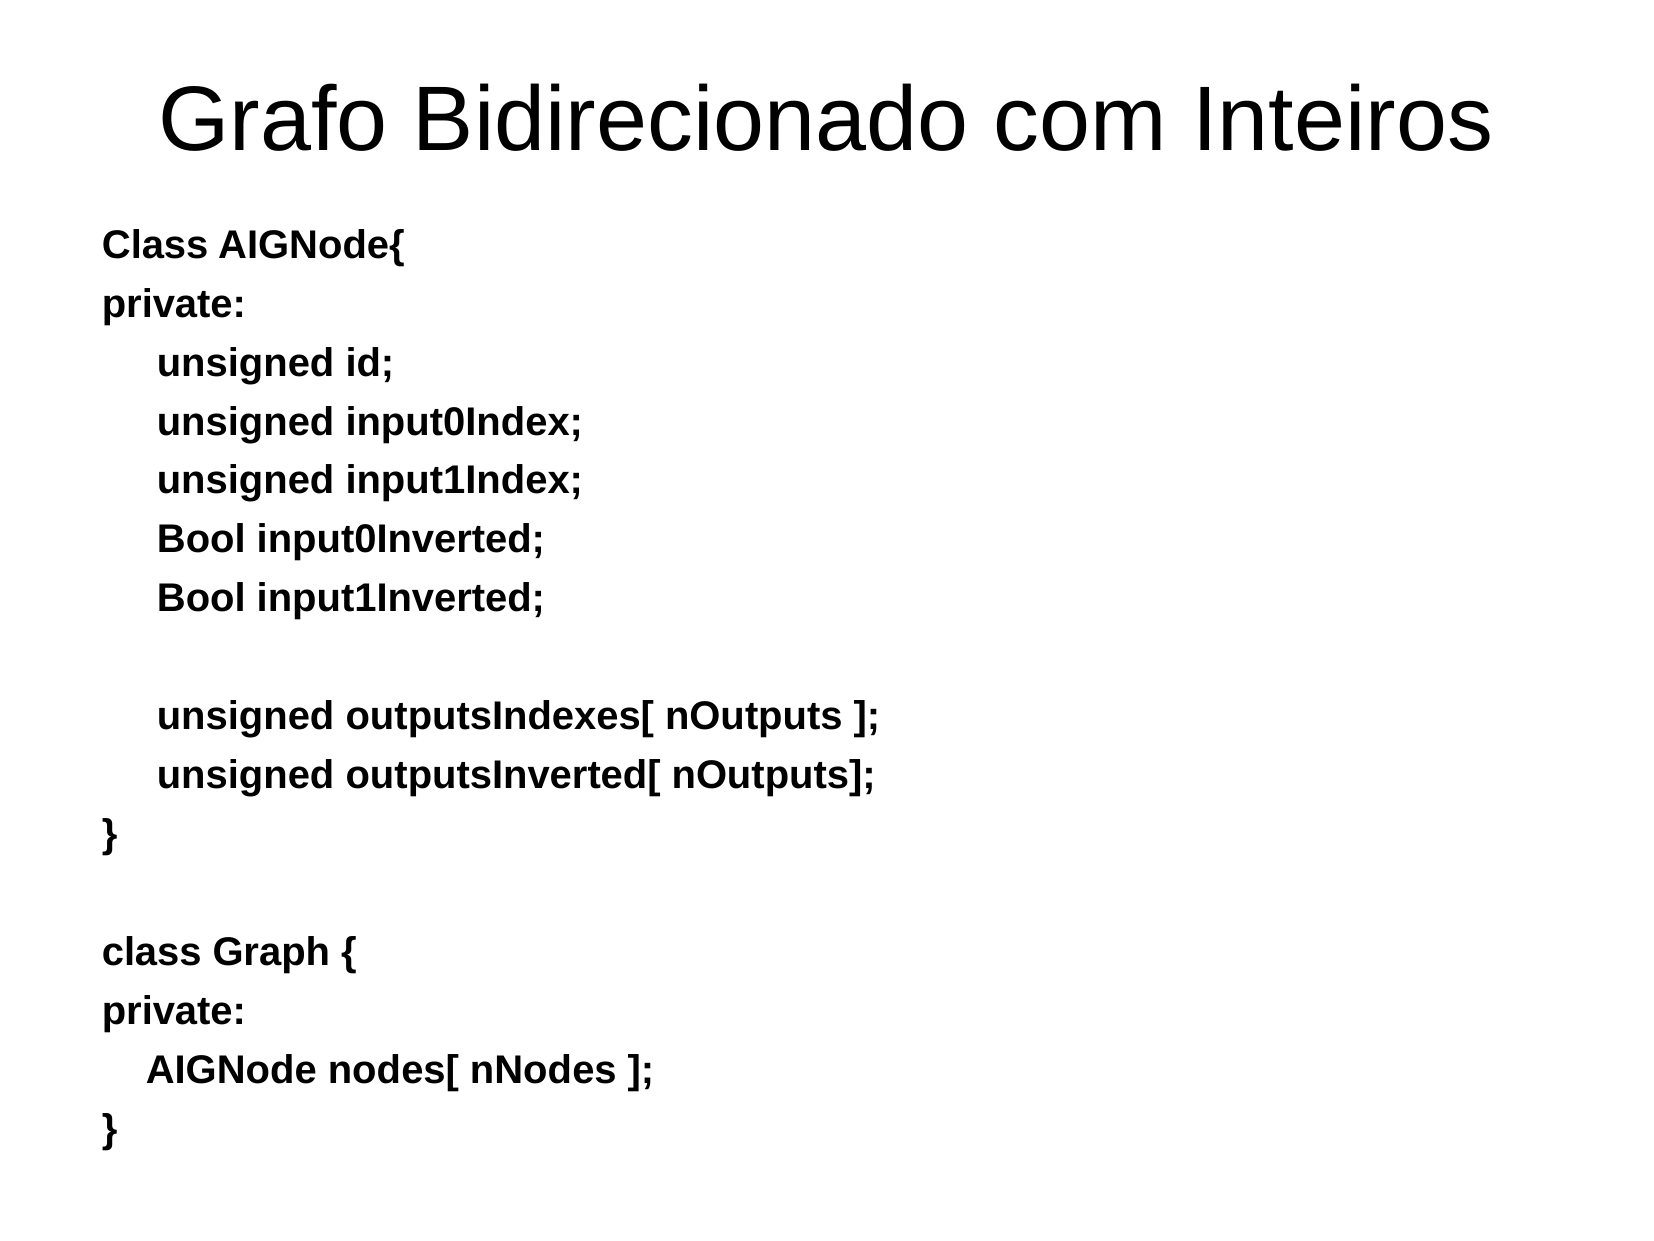

# Grafo Bidirecionado com Inteiros
Class AIGNode{
private:
 unsigned id;
 unsigned input0Index;
 unsigned input1Index;
 Bool input0Inverted;
 Bool input1Inverted;
 unsigned outputsIndexes[ nOutputs ];
 unsigned outputsInverted[ nOutputs];
}
class Graph {
private:
 AIGNode nodes[ nNodes ];
}